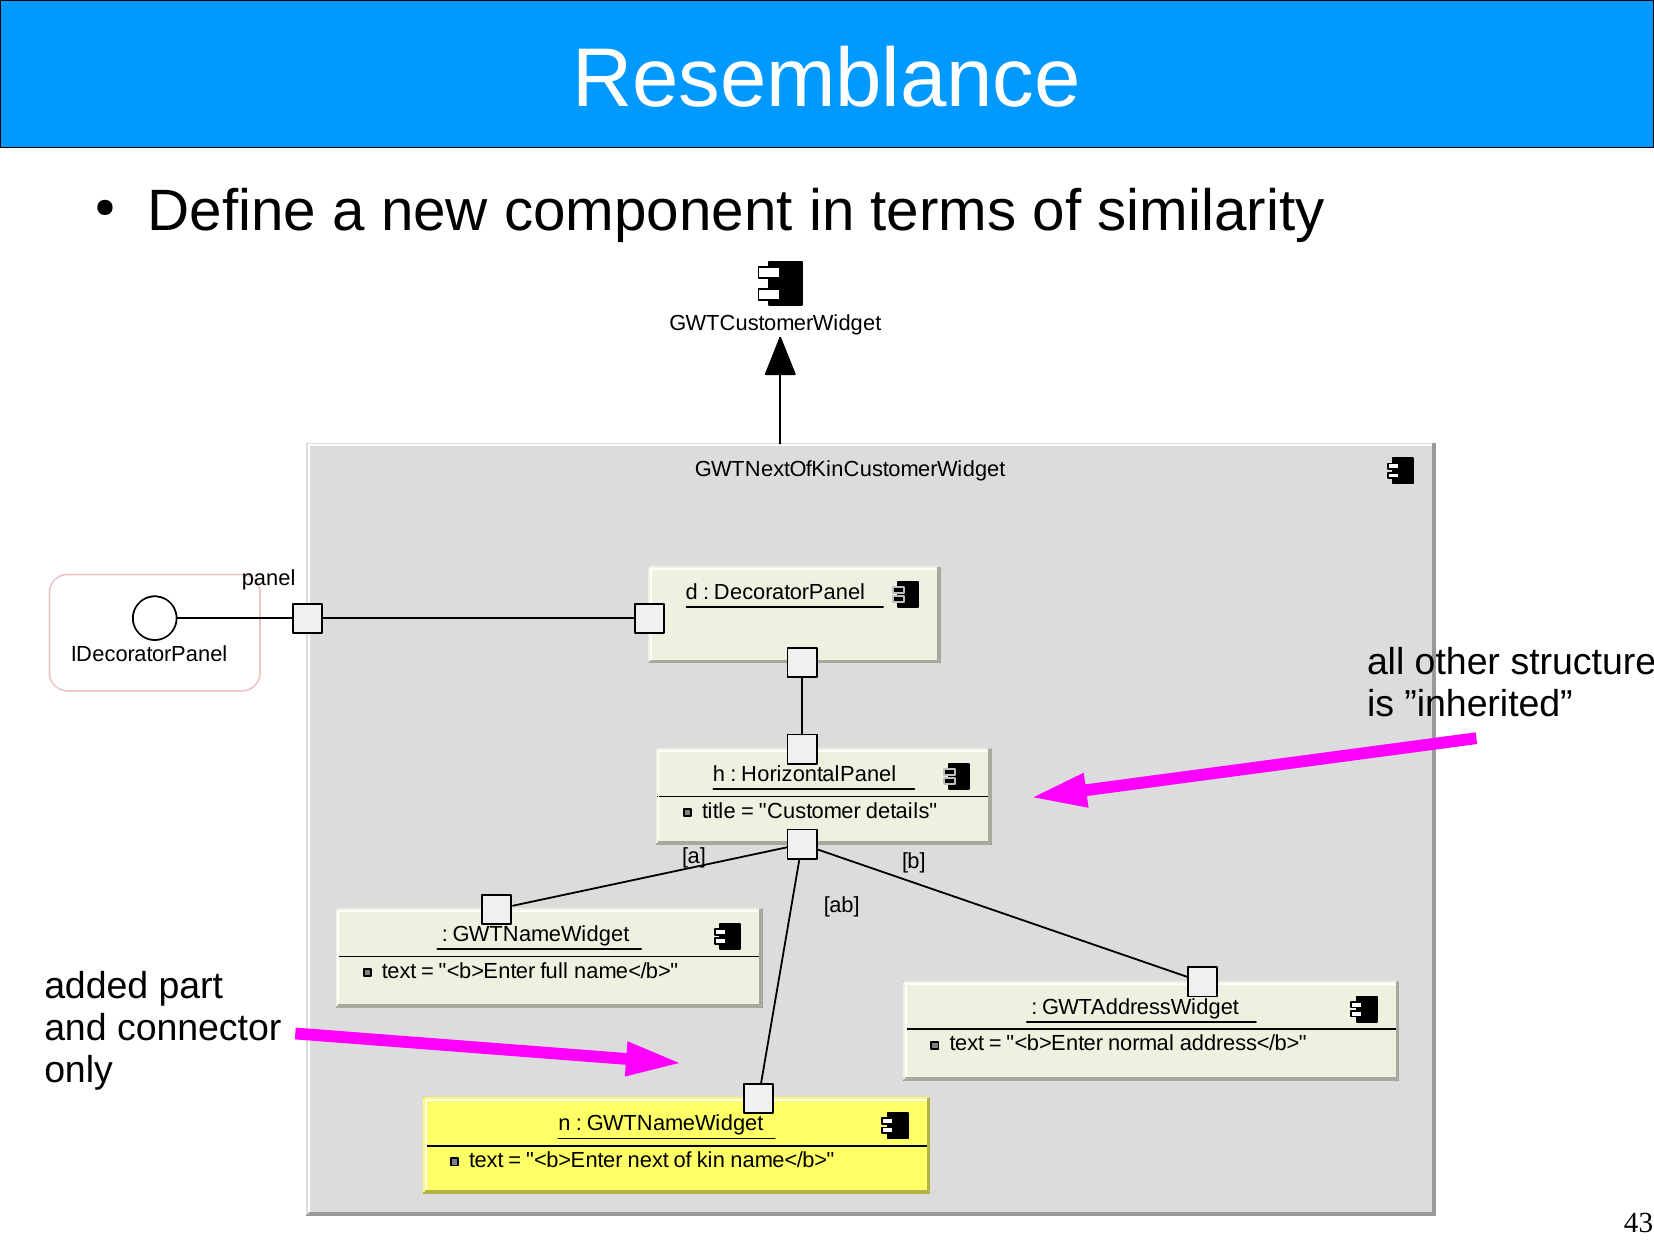

# Resemblance
Define a new component in terms of similarity
all other structure
is ”inherited”
added part
and connector
only
43